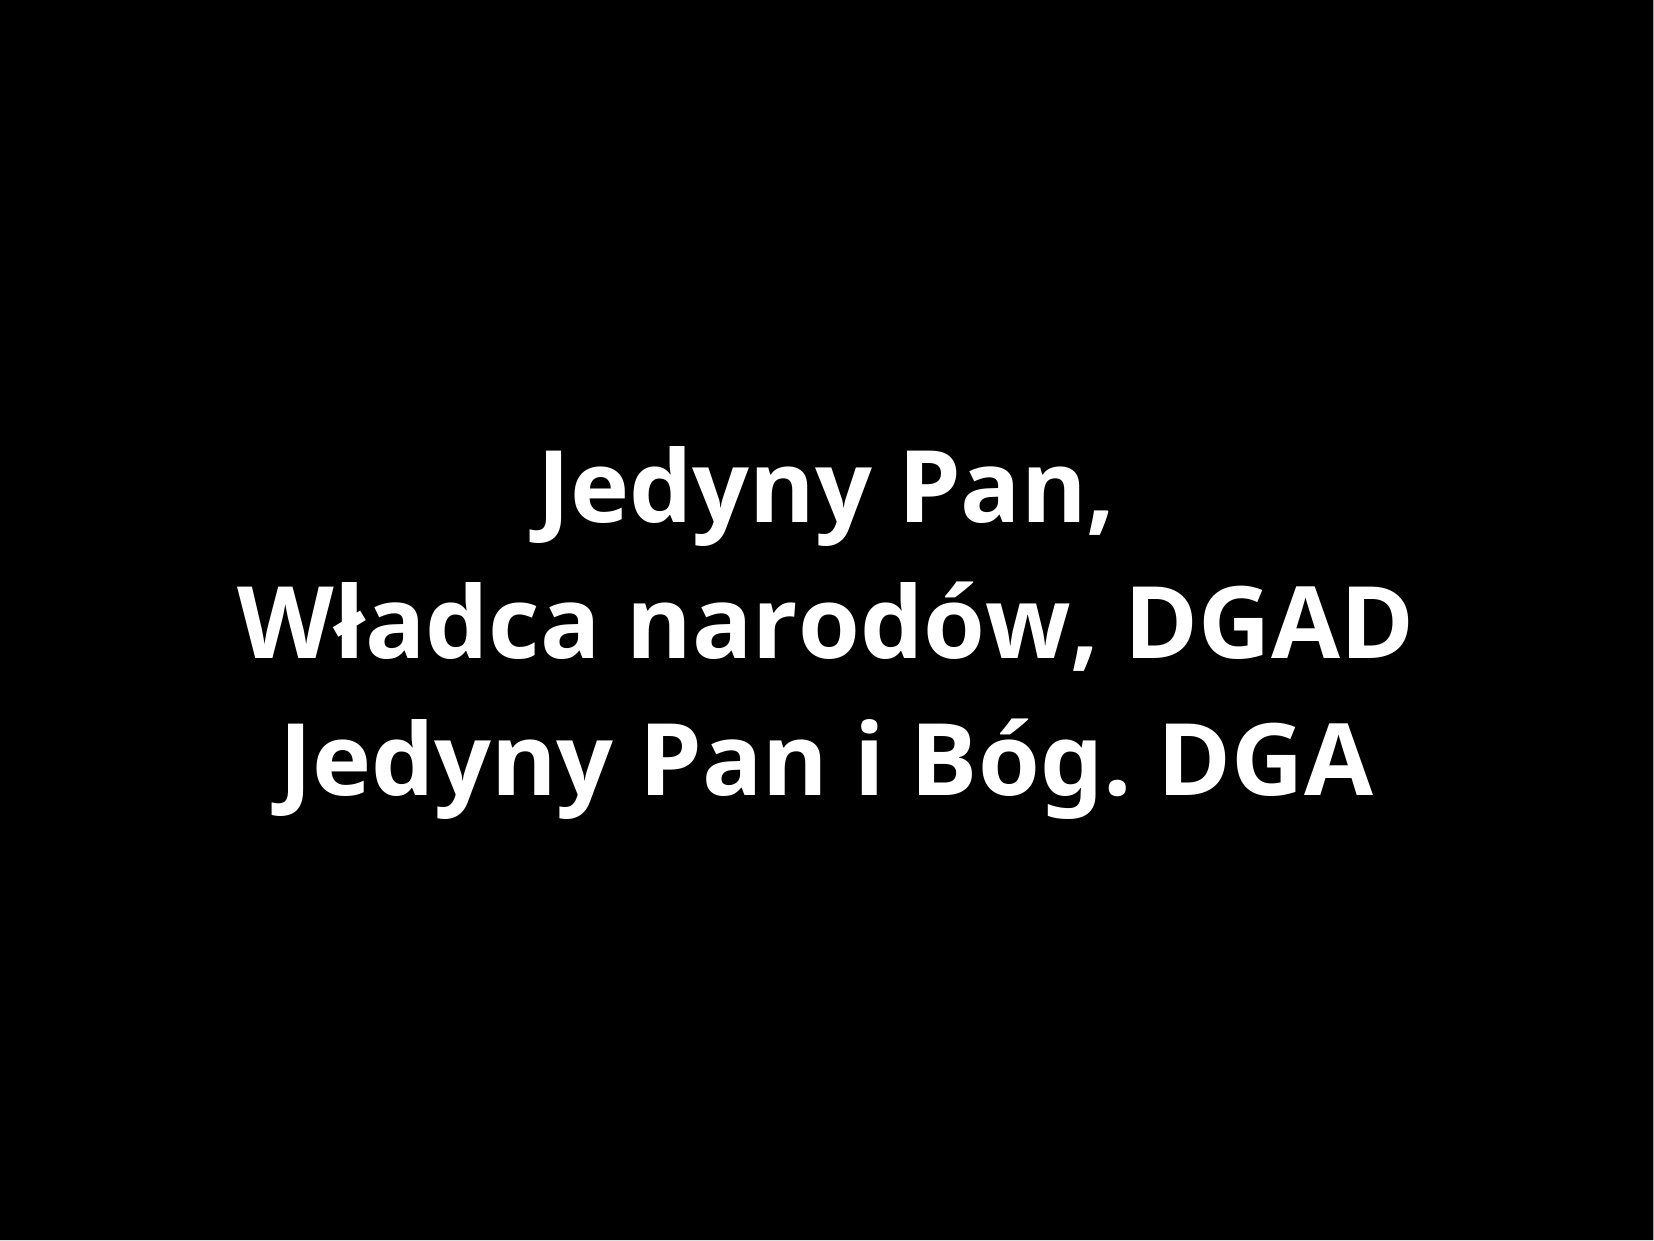

# Jedyny Pan, Władca narodów, DGAD Jedyny Pan i Bóg. DGA